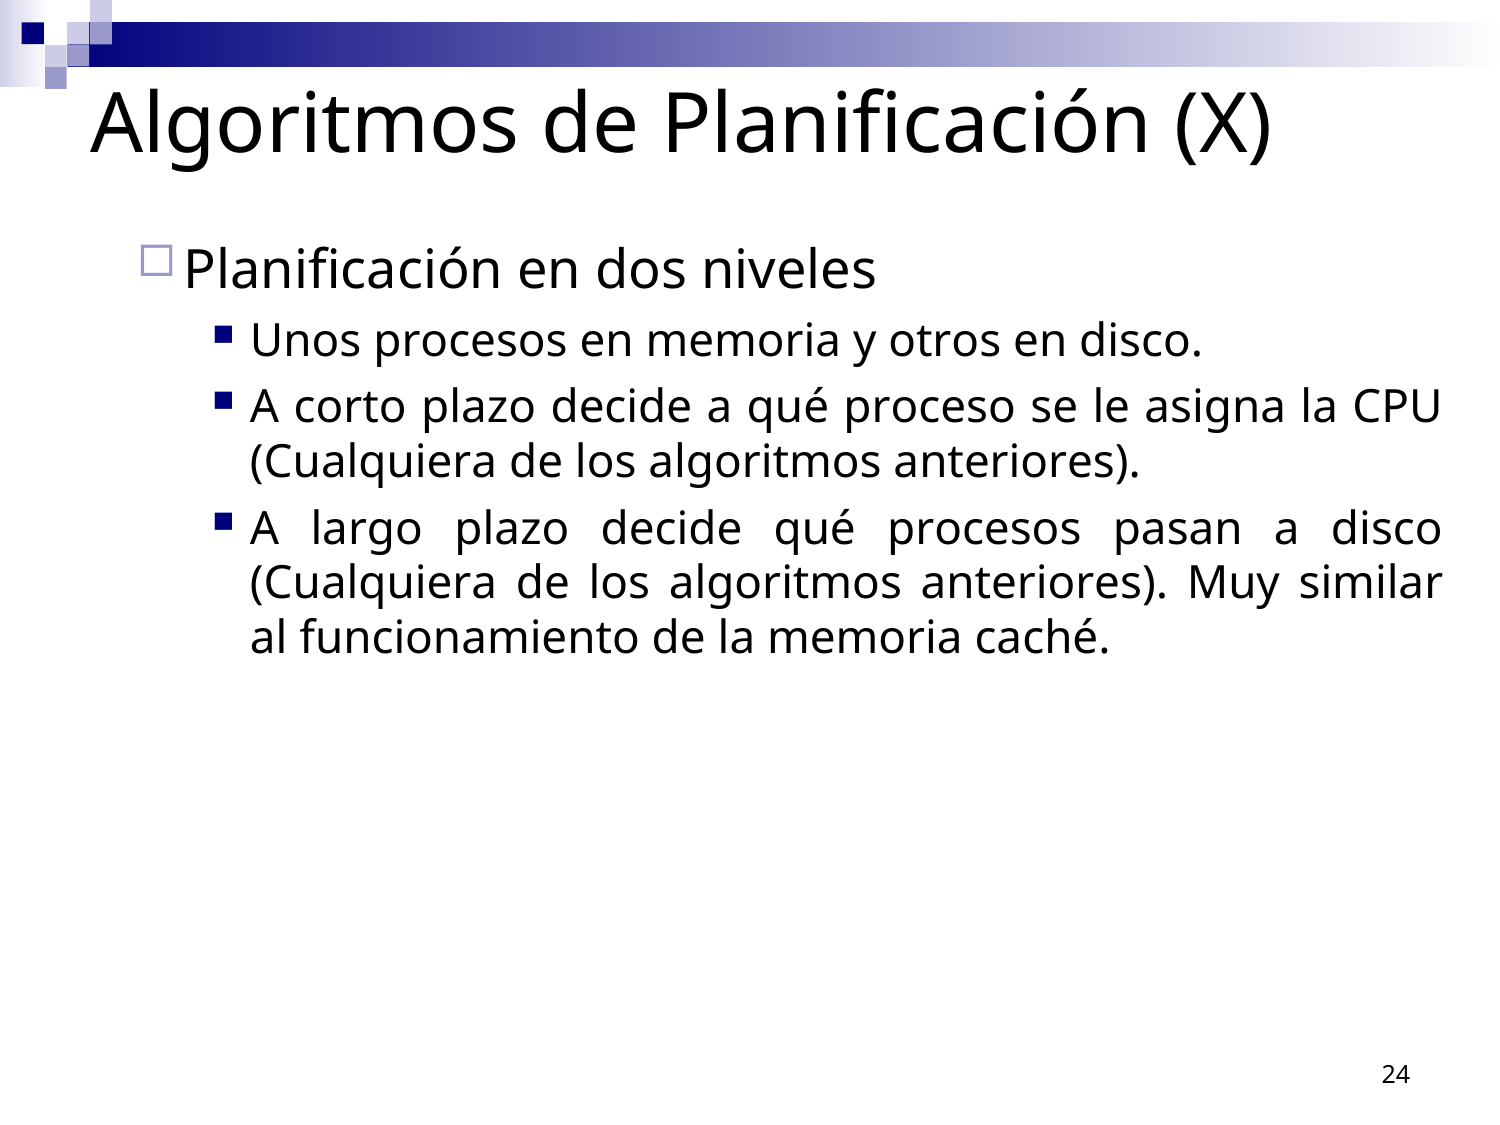

Algoritmos de Planificación (X)
Planificación en dos niveles
Unos procesos en memoria y otros en disco.
A corto plazo decide a qué proceso se le asigna la CPU (Cualquiera de los algoritmos anteriores).
A largo plazo decide qué procesos pasan a disco (Cualquiera de los algoritmos anteriores). Muy similar al funcionamiento de la memoria caché.